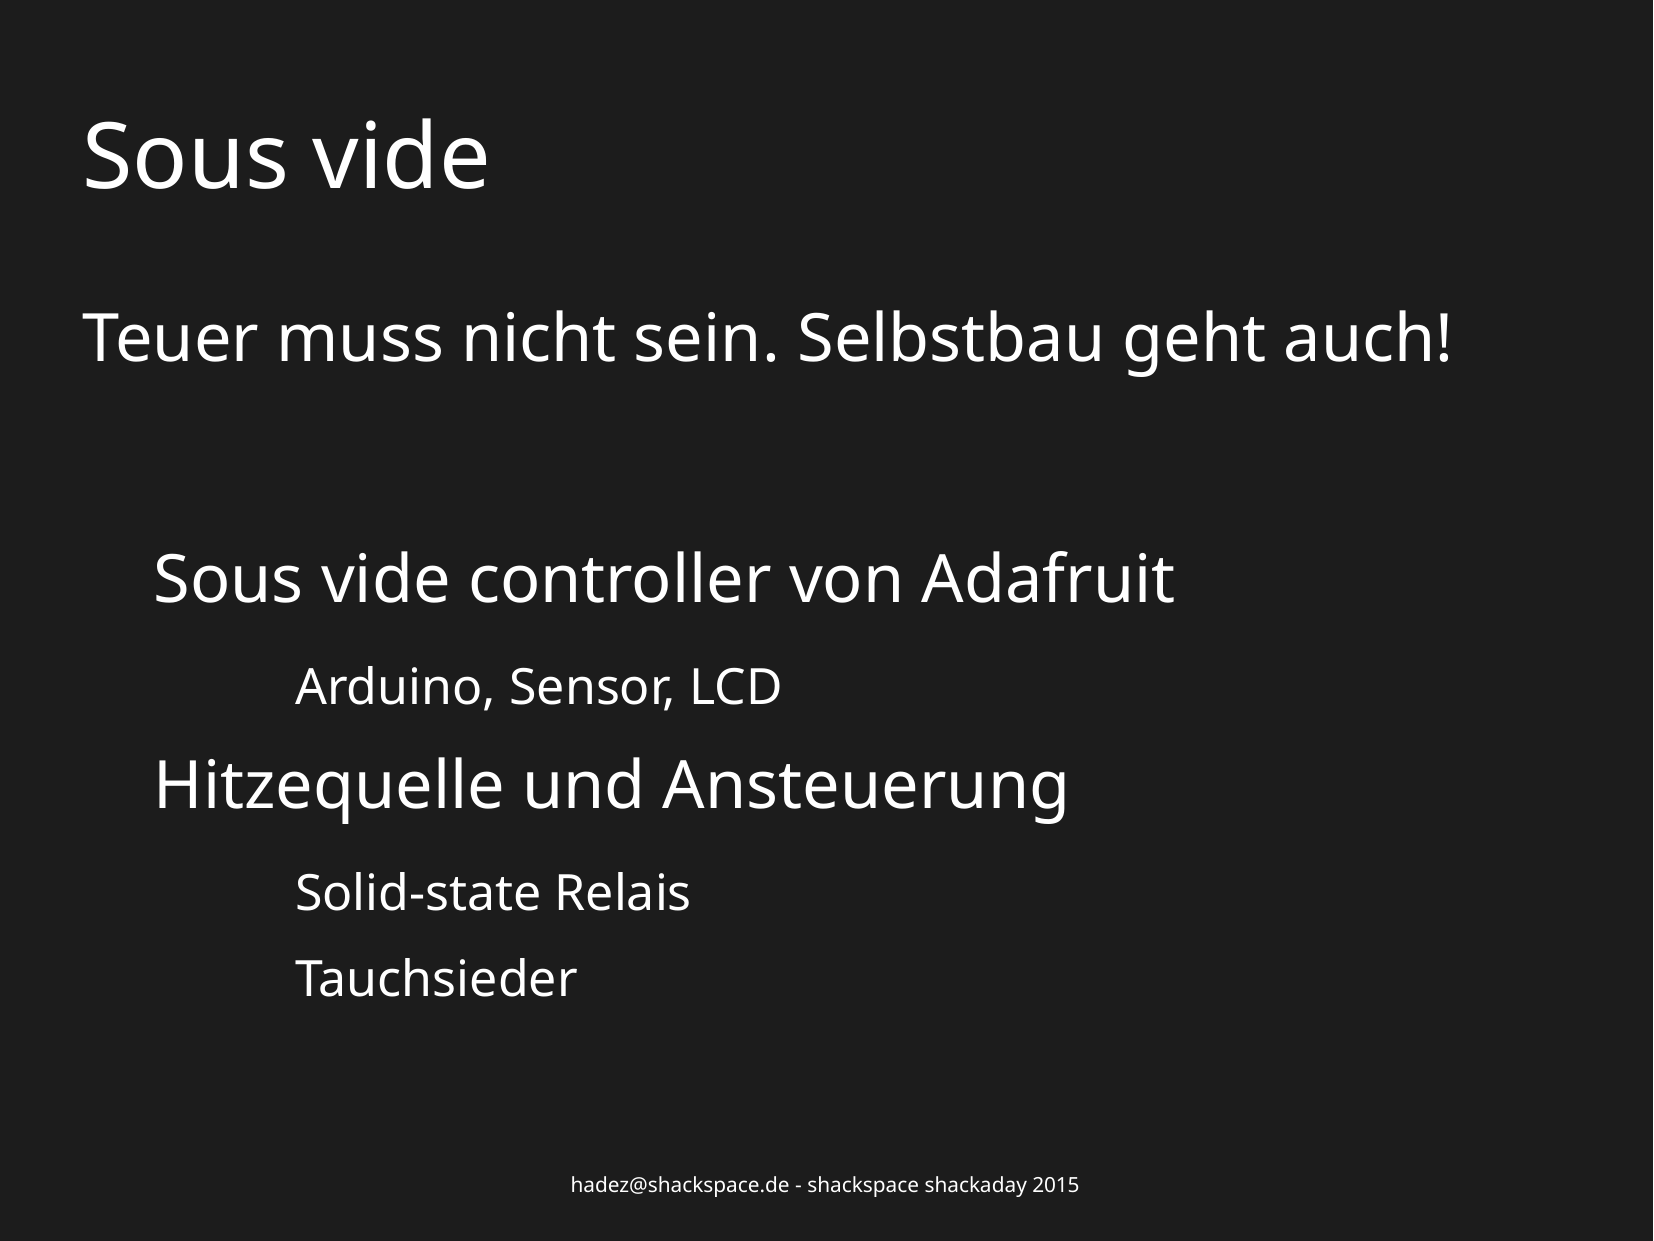

# Sous vide
Teuer muss nicht sein. Selbstbau geht auch!
Sous vide controller von Adafruit
Arduino, Sensor, LCD
Hitzequelle und Ansteuerung
Solid-state Relais
Tauchsieder